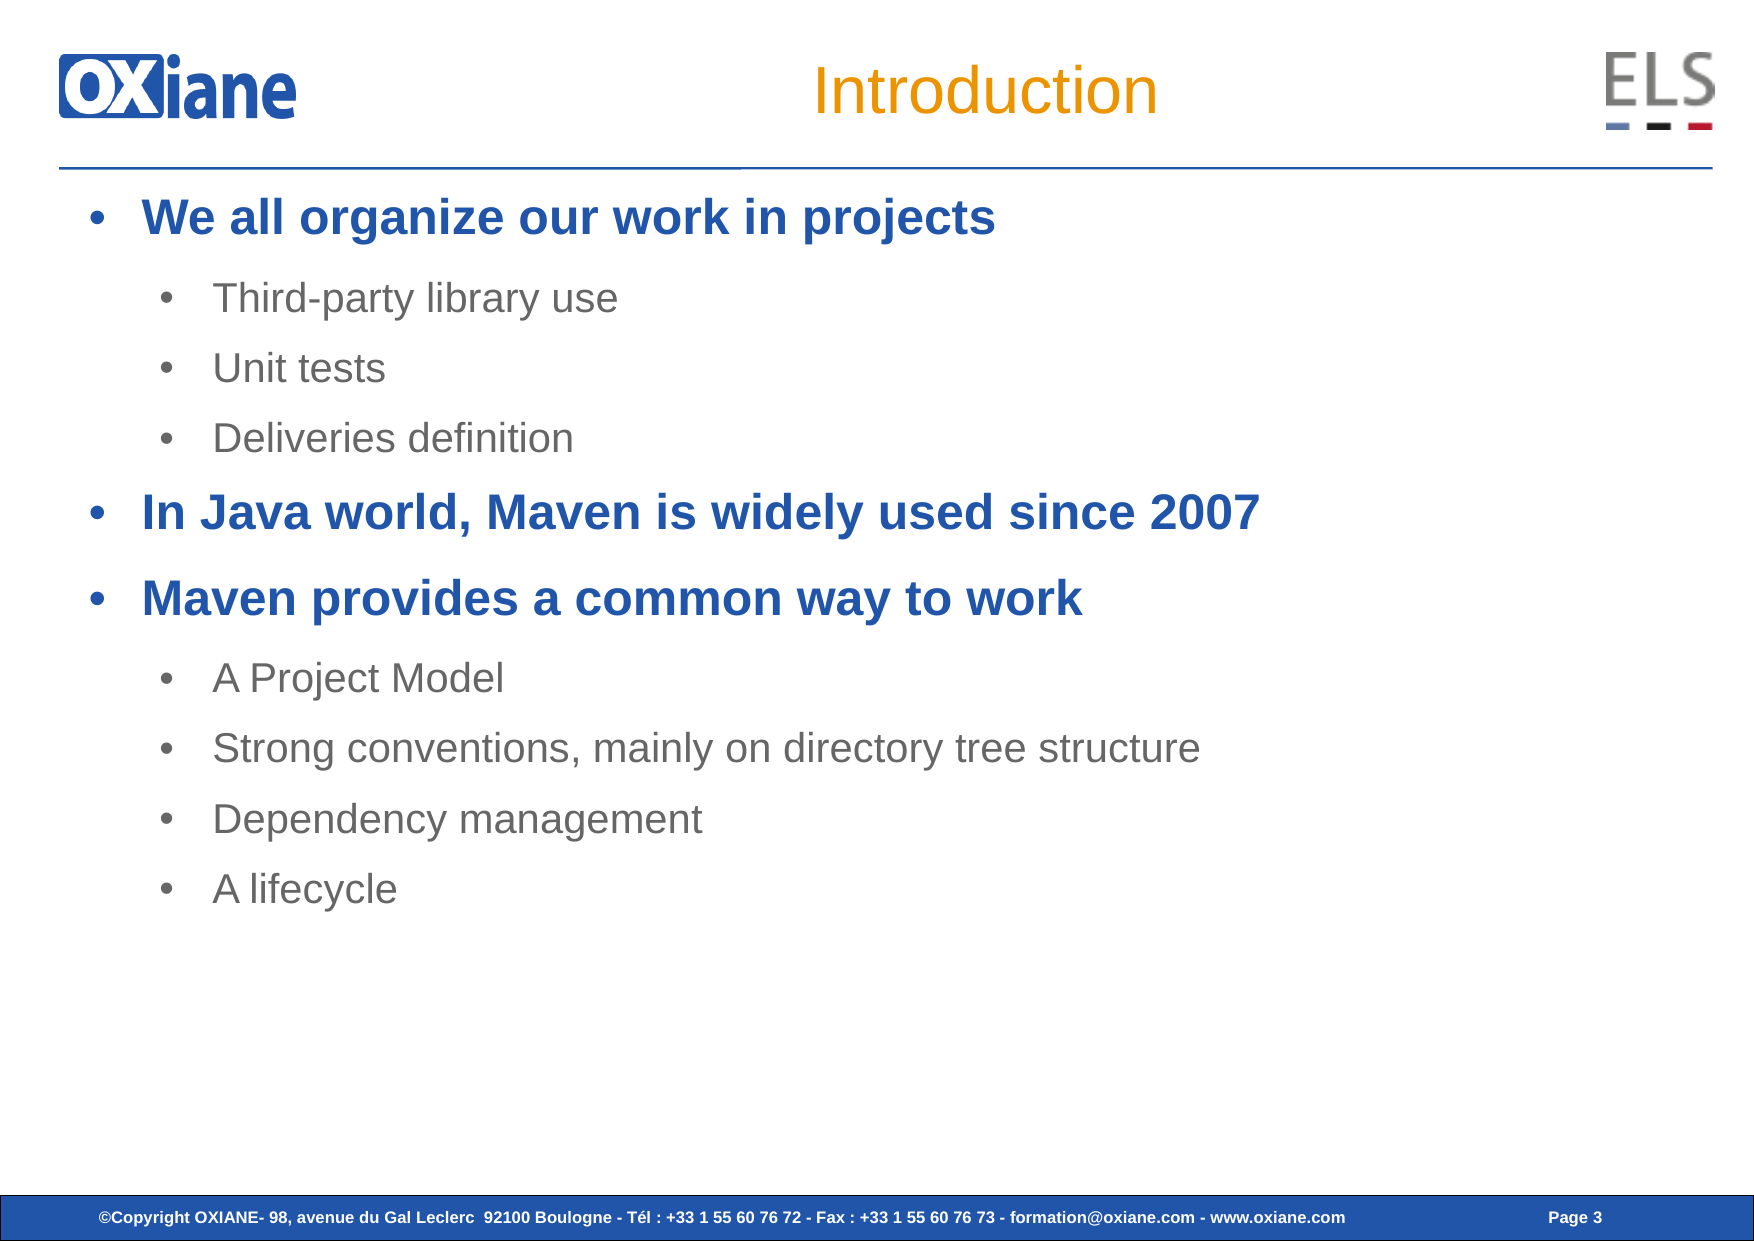

# Introduction
We all organize our work in projects
Third-party library use
Unit tests
Deliveries definition
In Java world, Maven is widely used since 2007
Maven provides a common way to work
A Project Model
Strong conventions, mainly on directory tree structure
Dependency management
A lifecycle